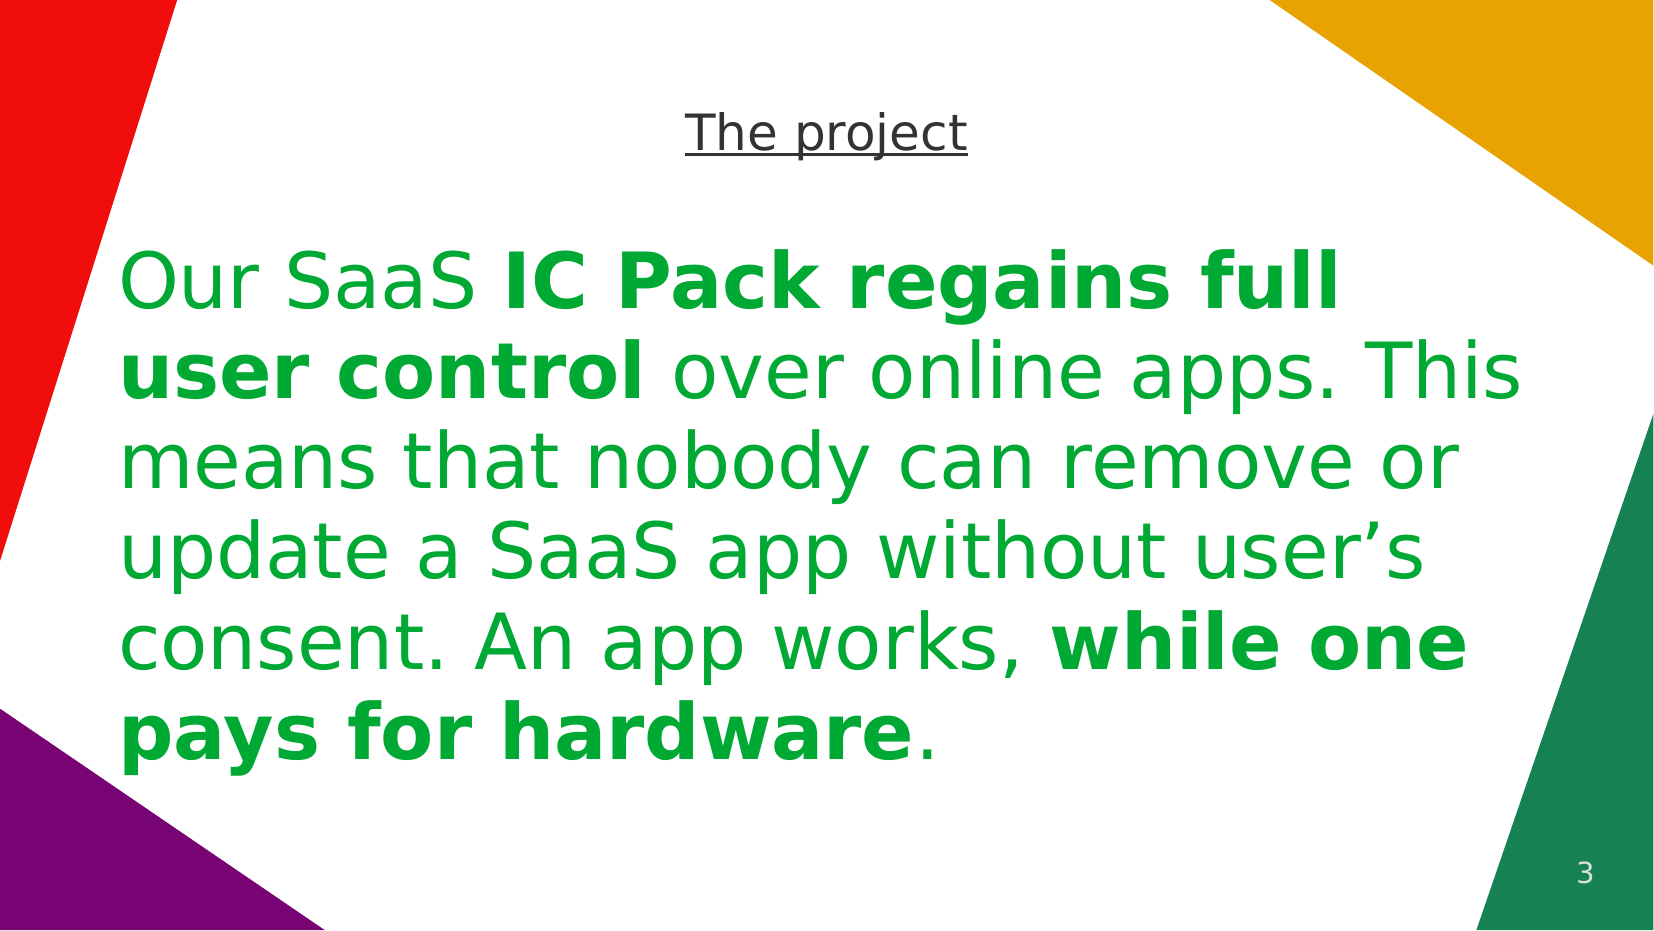

# The project
Our SaaS IC Pack regains full user control over online apps. This means that nobody can remove or update a SaaS app without user’s consent. An app works, while one pays for hardware.
3